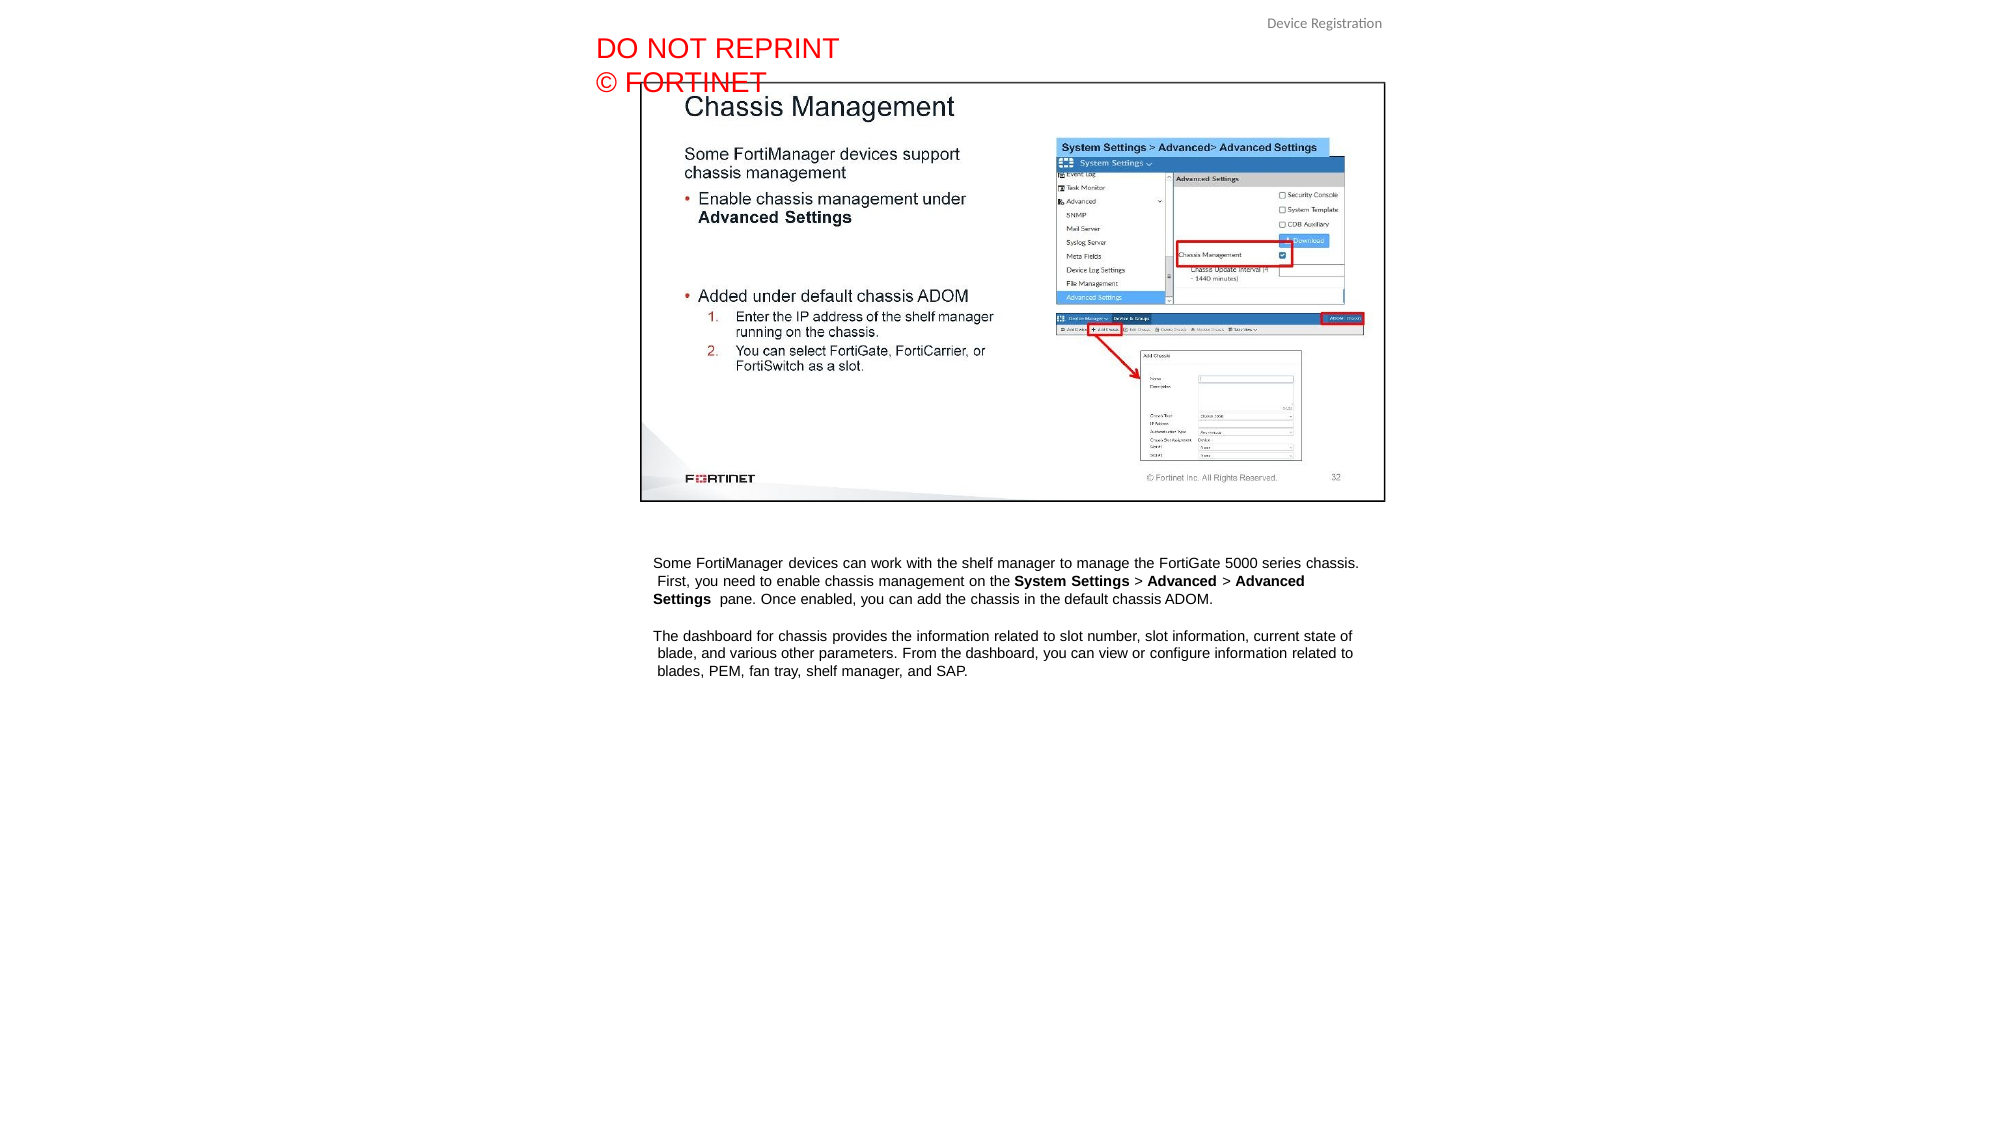

Device Registration
DO NOT REPRINT
© FORTINET
Some FortiManager devices can work with the shelf manager to manage the FortiGate 5000 series chassis. First, you need to enable chassis management on the System Settings > Advanced > Advanced Settings pane. Once enabled, you can add the chassis in the default chassis ADOM.
The dashboard for chassis provides the information related to slot number, slot information, current state of blade, and various other parameters. From the dashboard, you can view or configure information related to blades, PEM, fan tray, shelf manager, and SAP.
FortiManager 6.2 Study Guide